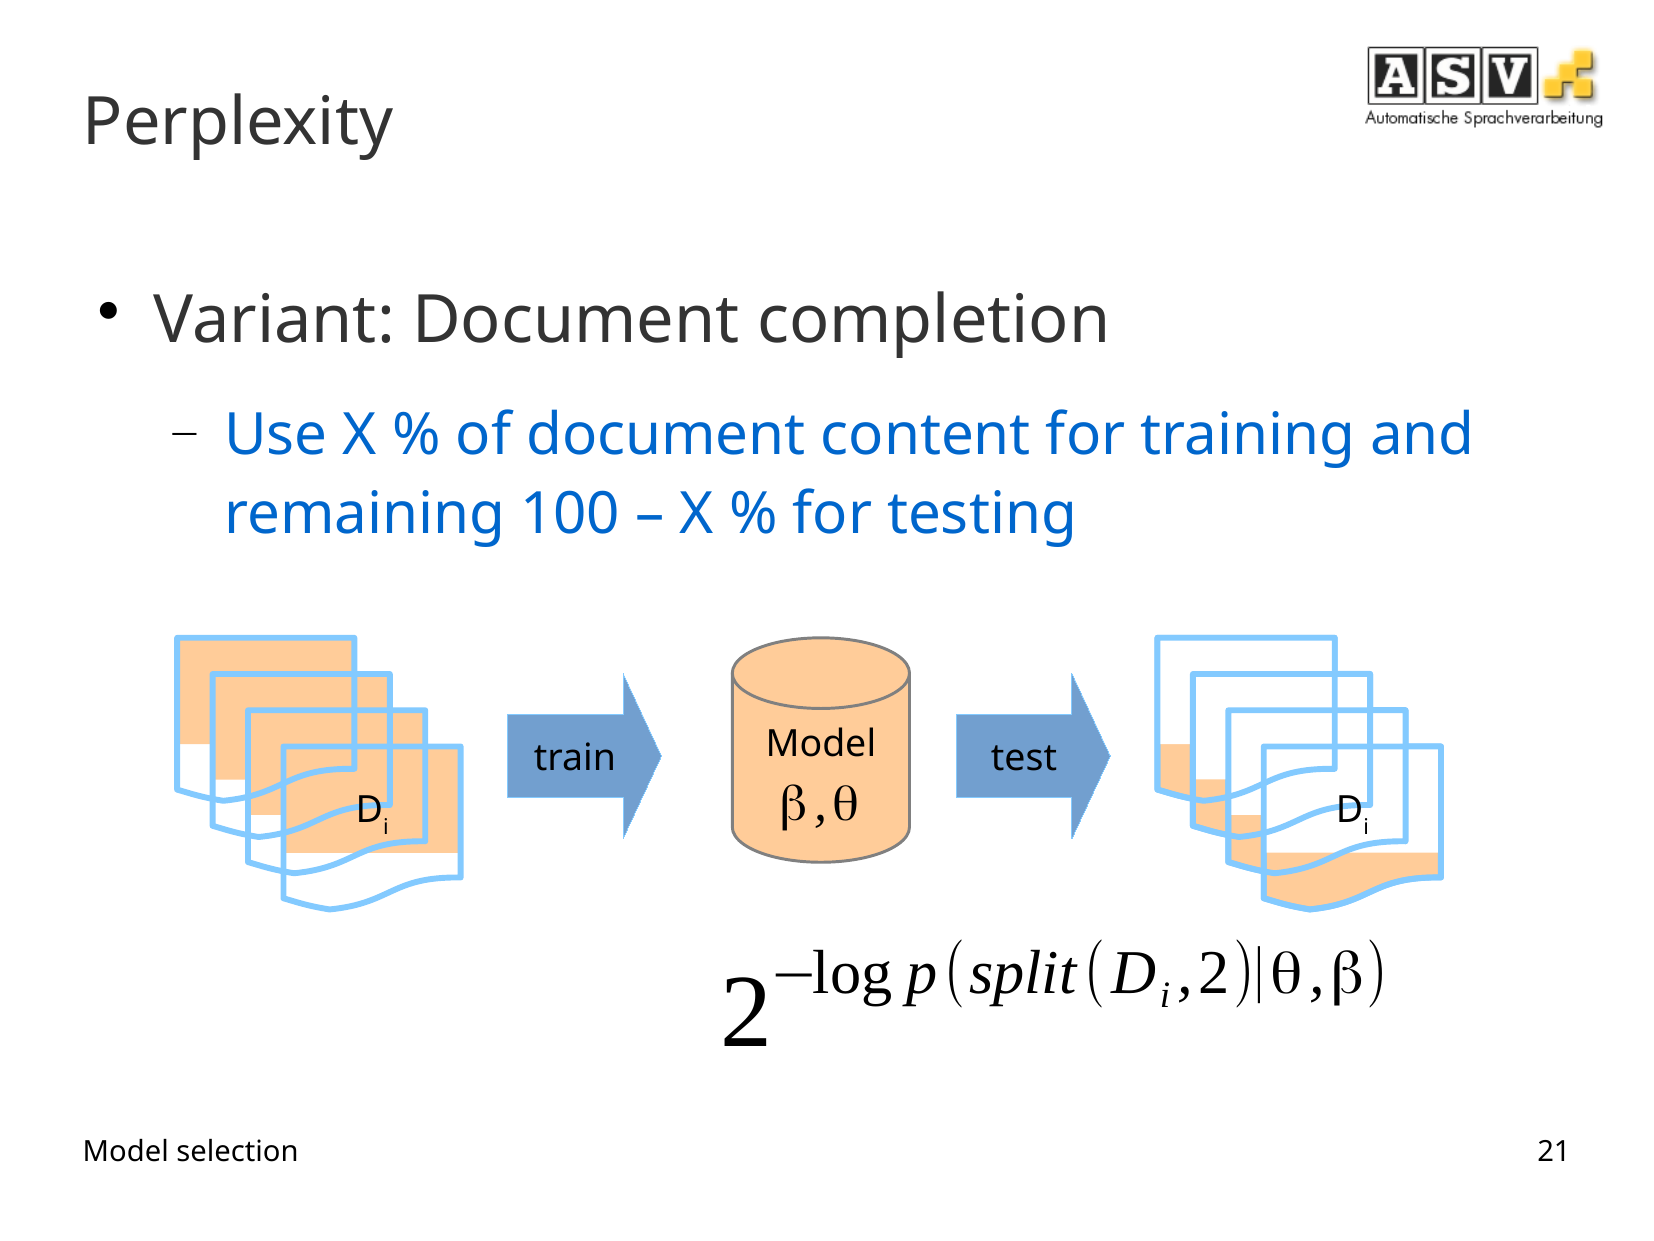

# Perplexity
Variant: Document completion
Use X % of document content for training and remaining 100 – X % for testing
Di
Di
Di
Model
train
test
Model selection
21